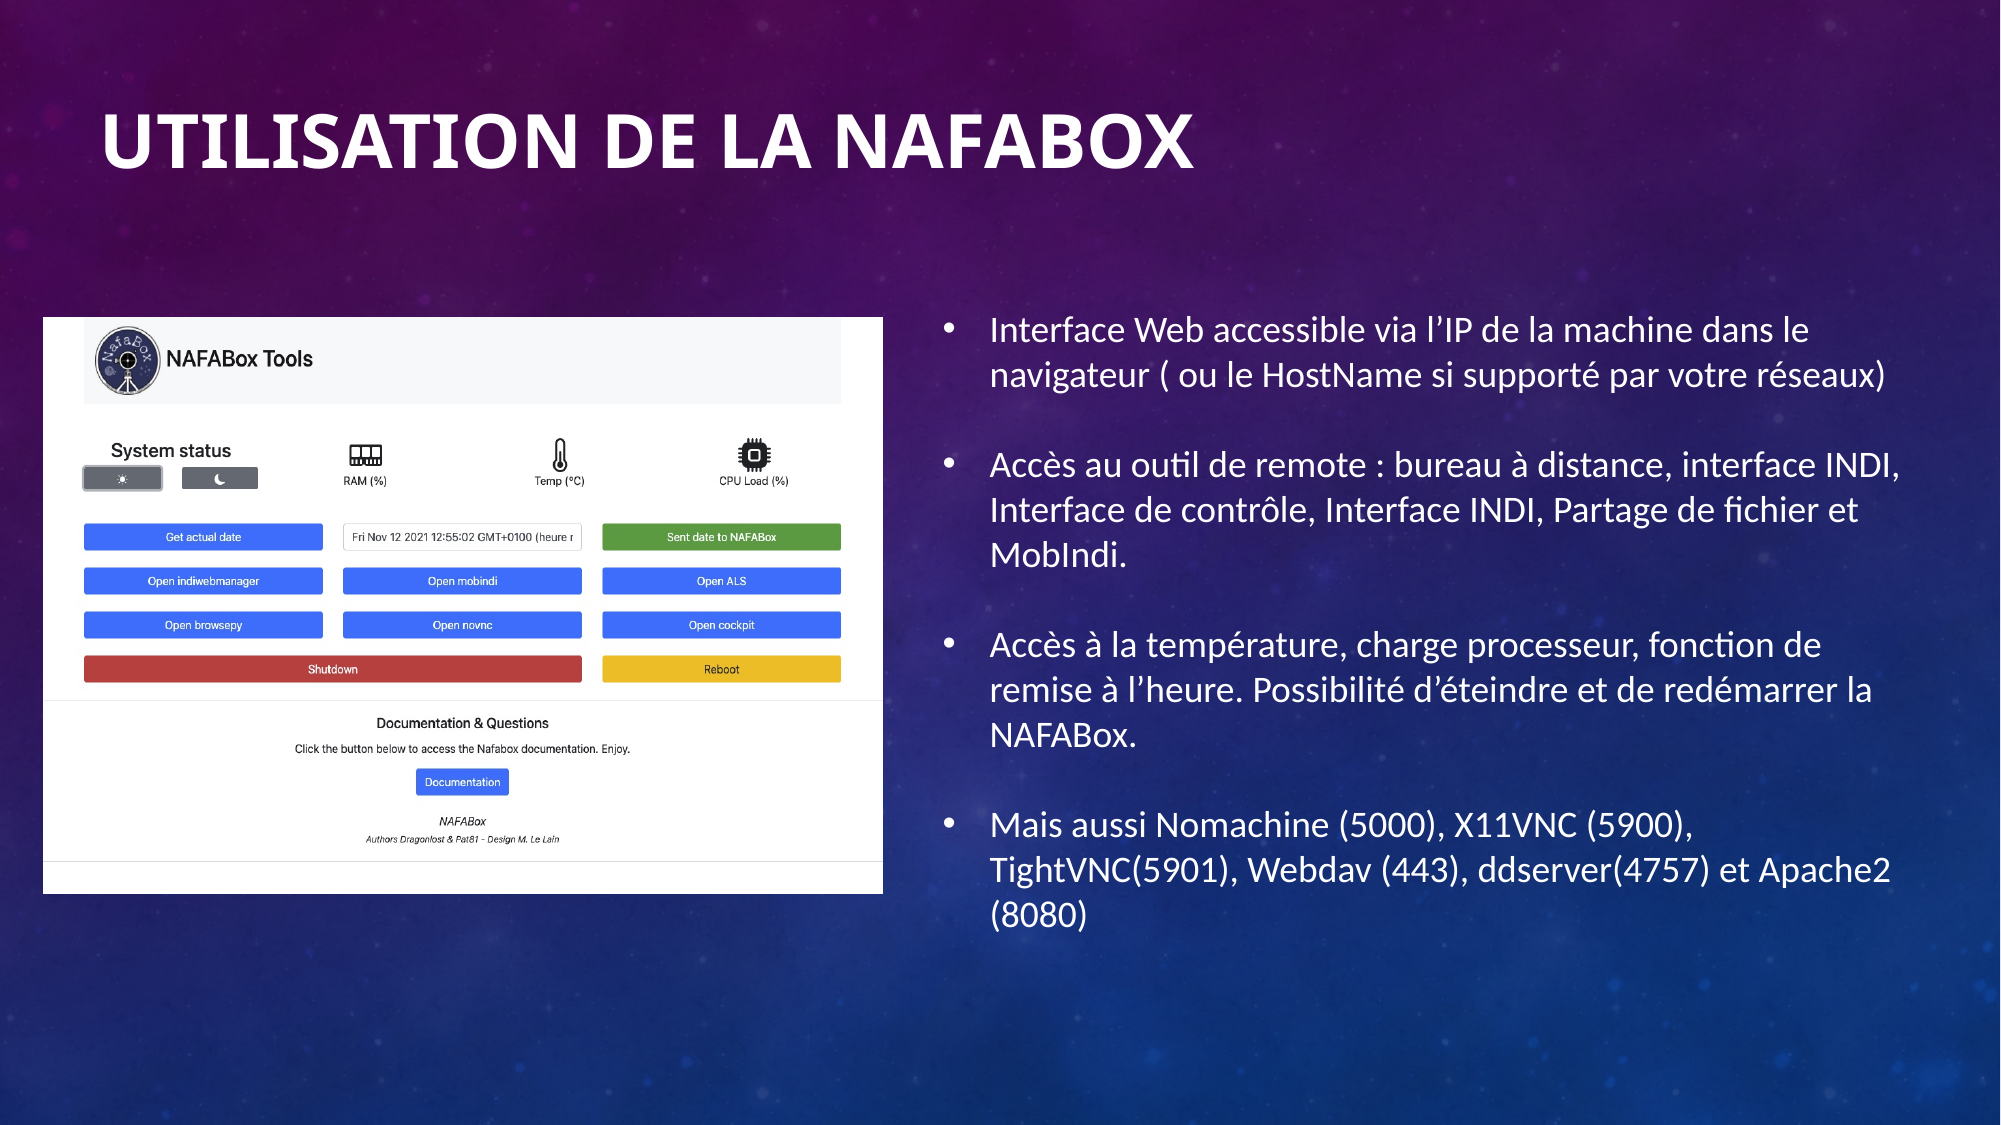

# Utilisation de la nafabox
Interface Web accessible via l’IP de la machine dans le navigateur ( ou le HostName si supporté par votre réseaux)
Accès au outil de remote : bureau à distance, interface INDI, Interface de contrôle, Interface INDI, Partage de fichier et MobIndi.
Accès à la température, charge processeur, fonction de remise à l’heure. Possibilité d’éteindre et de redémarrer la NAFABox.
Mais aussi Nomachine (5000), X11VNC (5900), TightVNC(5901), Webdav (443), ddserver(4757) et Apache2 (8080)